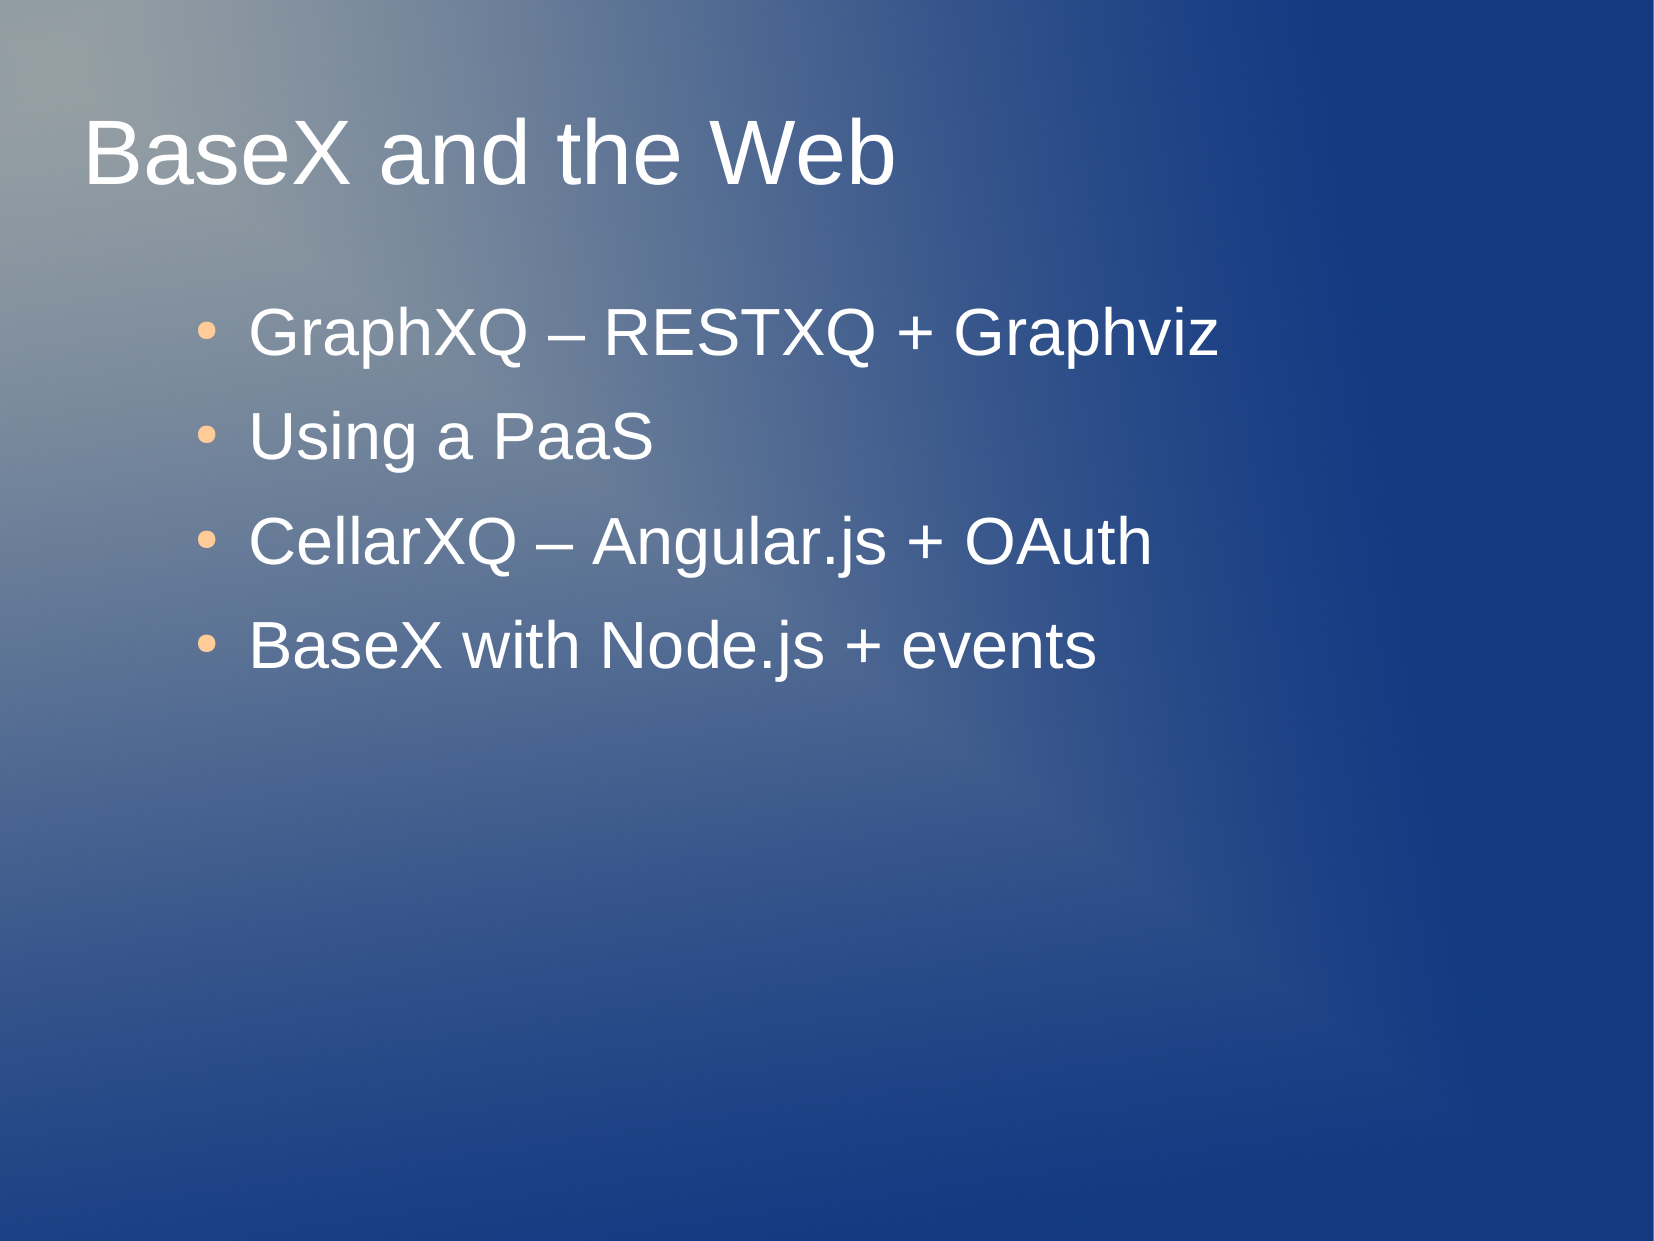

# BaseX and the Web
GraphXQ – RESTXQ + Graphviz
Using a PaaS
CellarXQ – Angular.js + OAuth
BaseX with Node.js + events